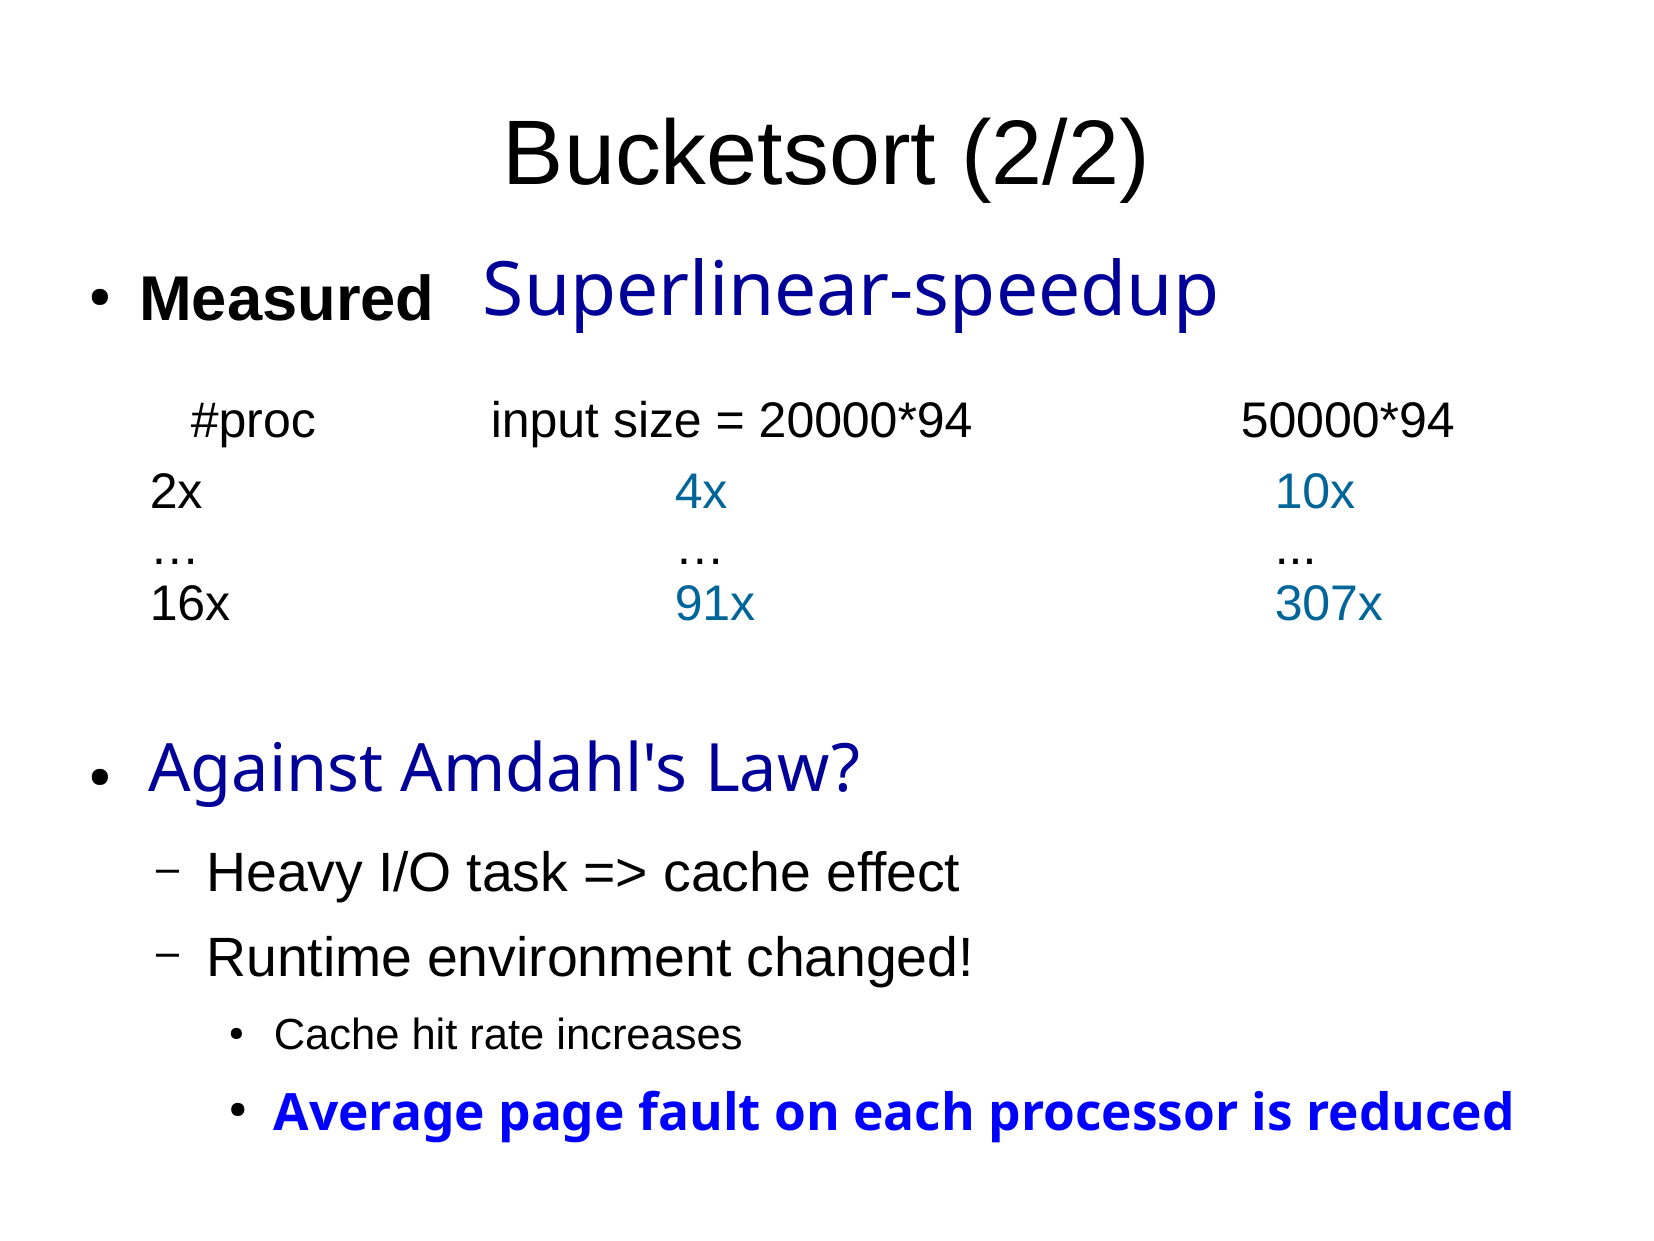

# Bucketsort (2/2)
Superlinear-speedup
Measured
Heavy I/O task => cache effect
Runtime environment changed!
Cache hit rate increases
Average page fault on each processor is reduced
#proc			input size = 20000*94				50000*94
2x							4x								10x
…							…								...
16x						91x							307x
Against Amdahl's Law?